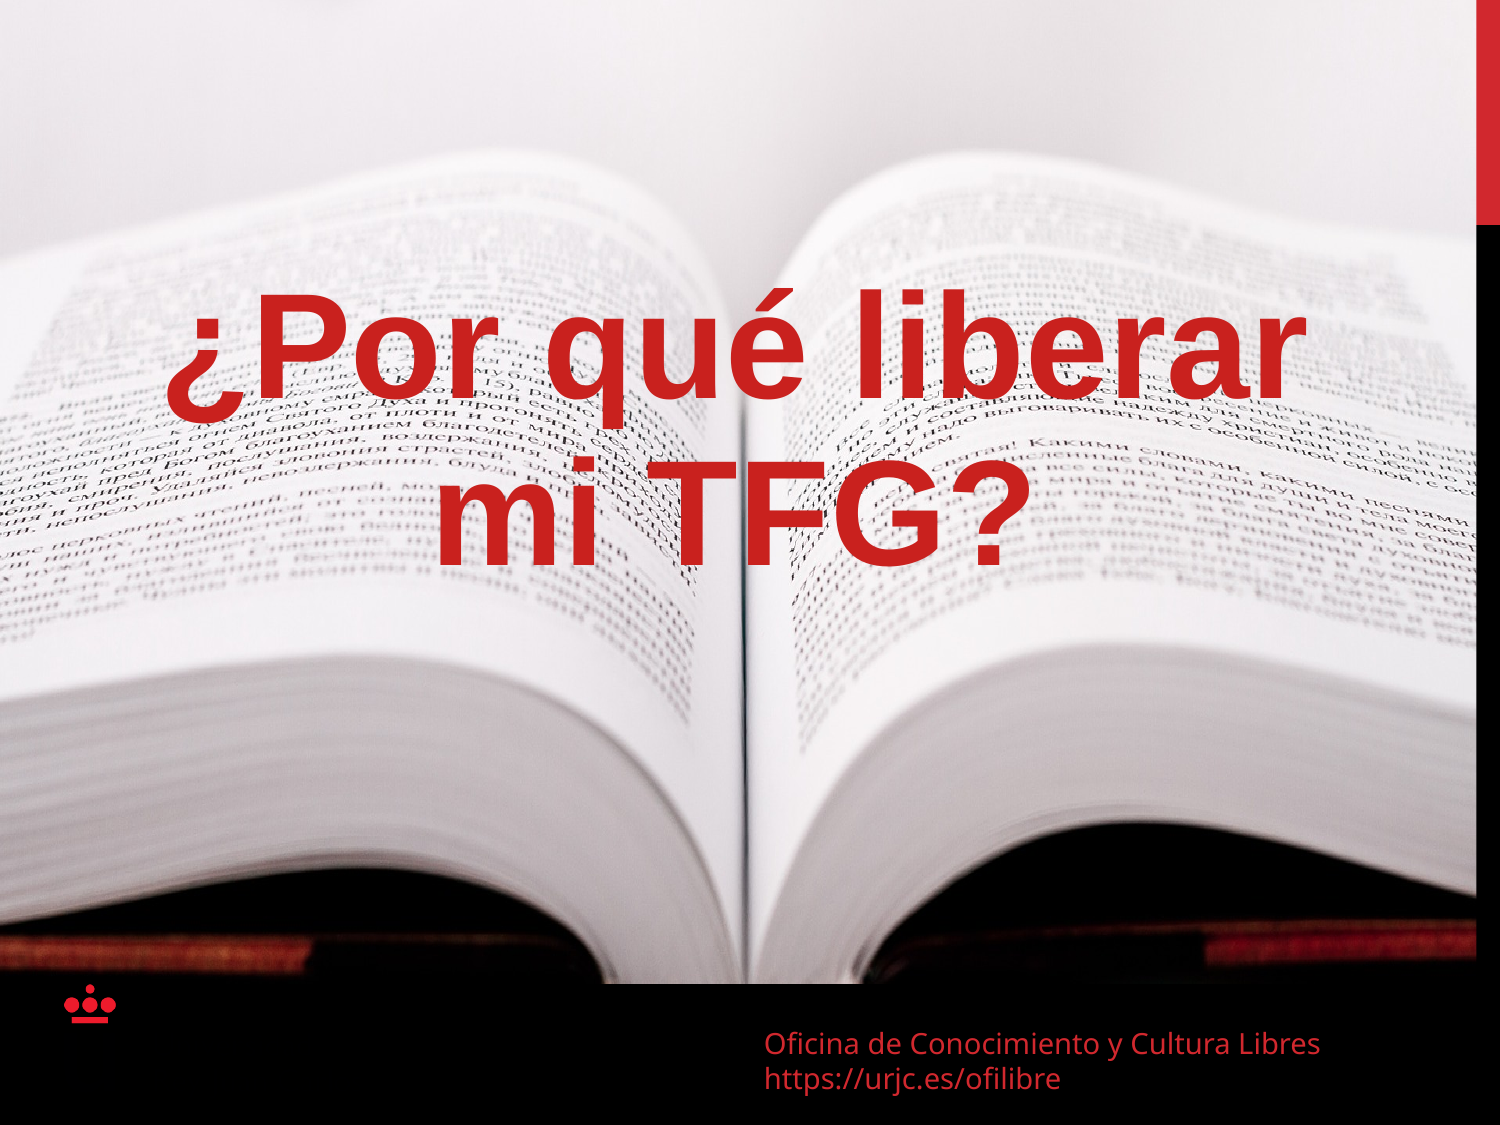

#
¿Por qué liberar mi TFG?
Oficina de Conocimiento y Cultura Libres
https://urjc.es/ofilibre